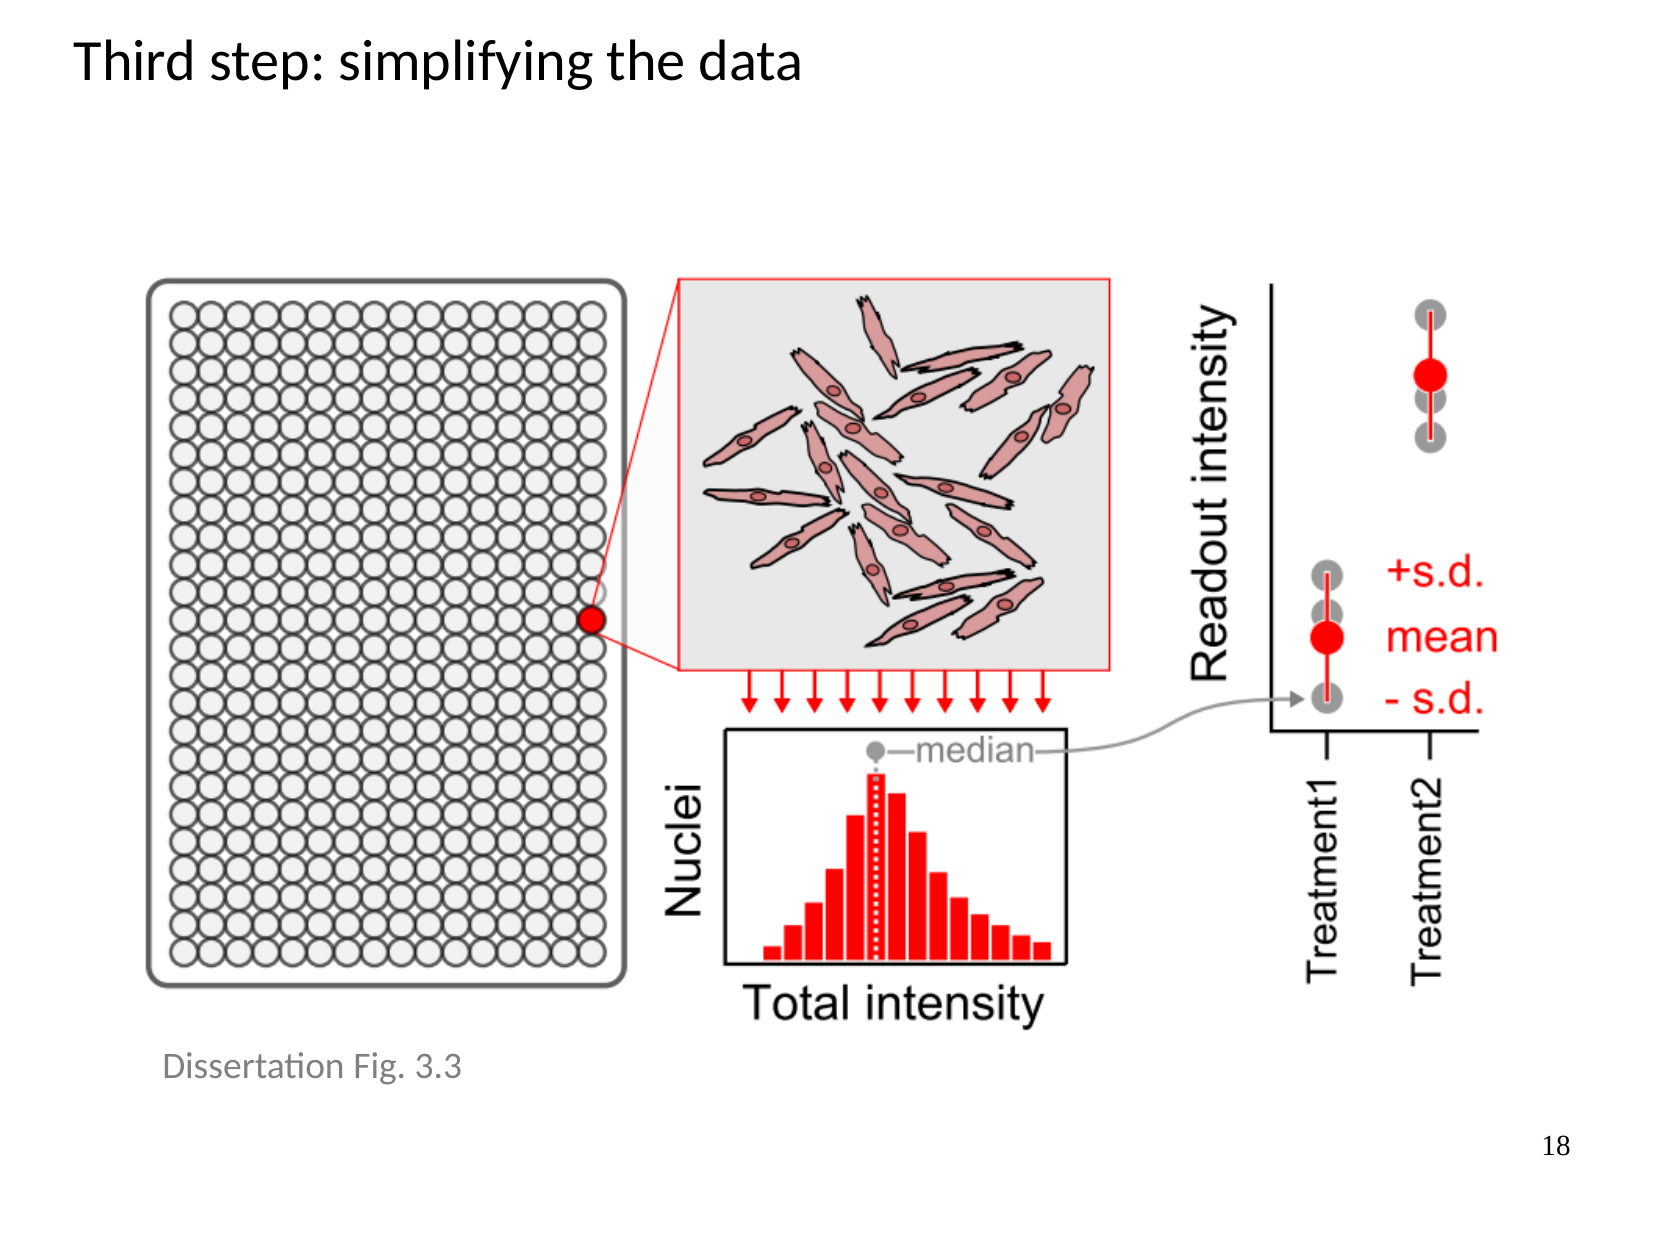

Third step: simplifying the data
Dissertation Fig. 3.3
18